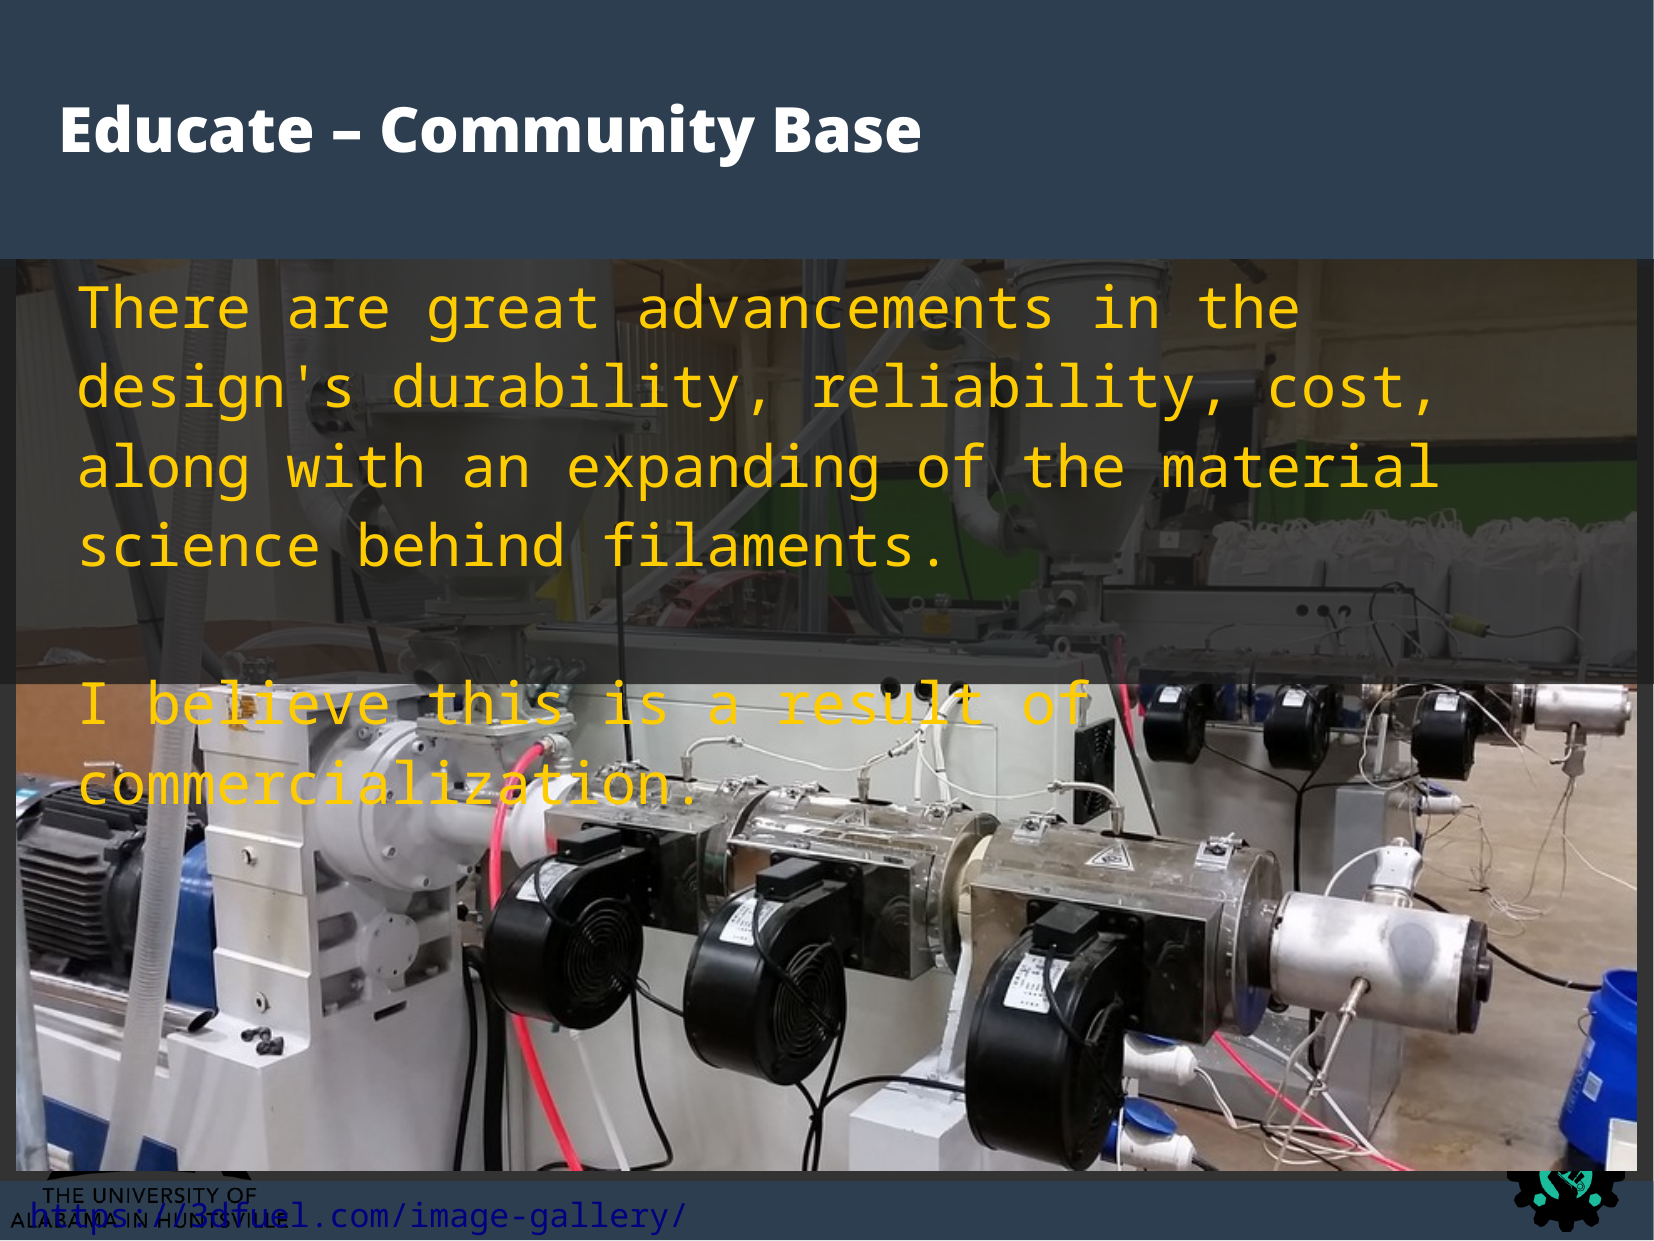

# Educate – Community Base
There are great advancements in the design's durability, reliability, cost, along with an expanding of the material science behind filaments.
I believe this is a result of commercialization.
https://3dfuel.com/image-gallery/